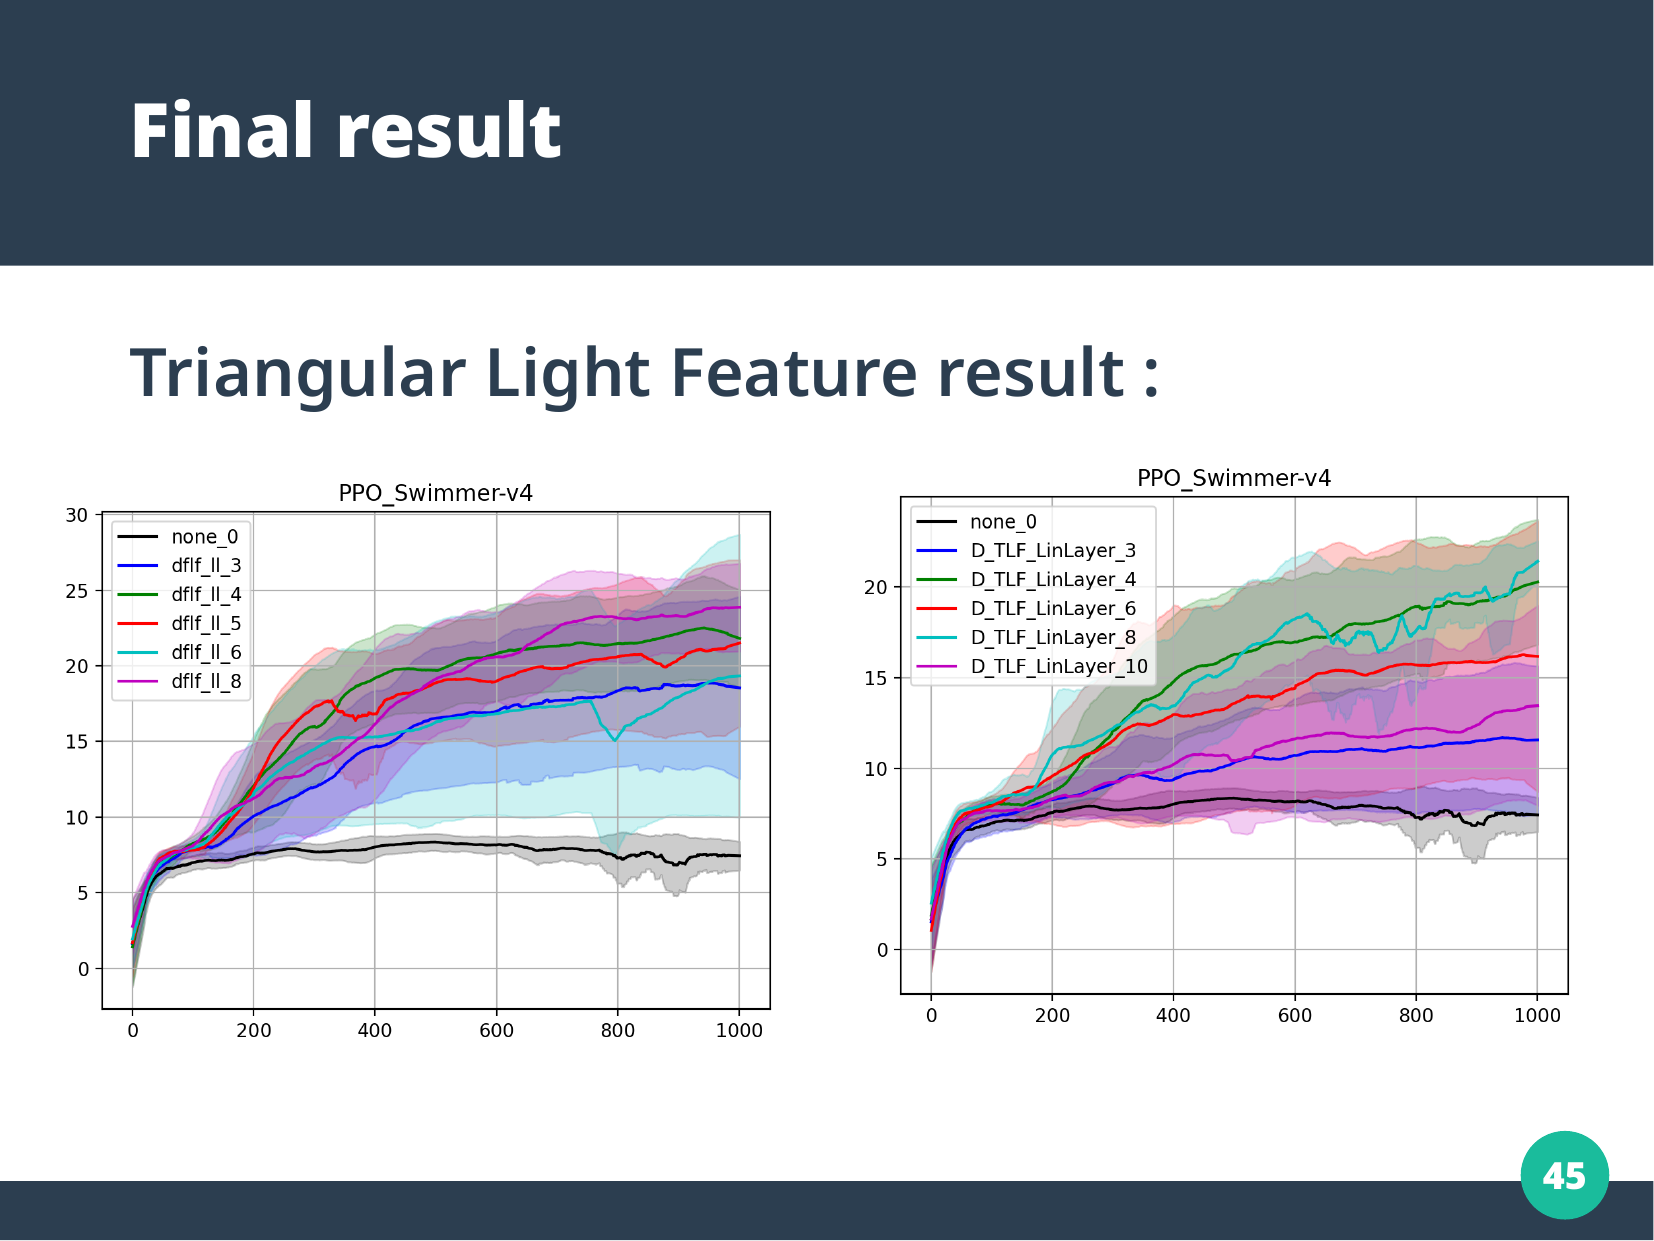

# Final result
Triangular Light Feature result :
45